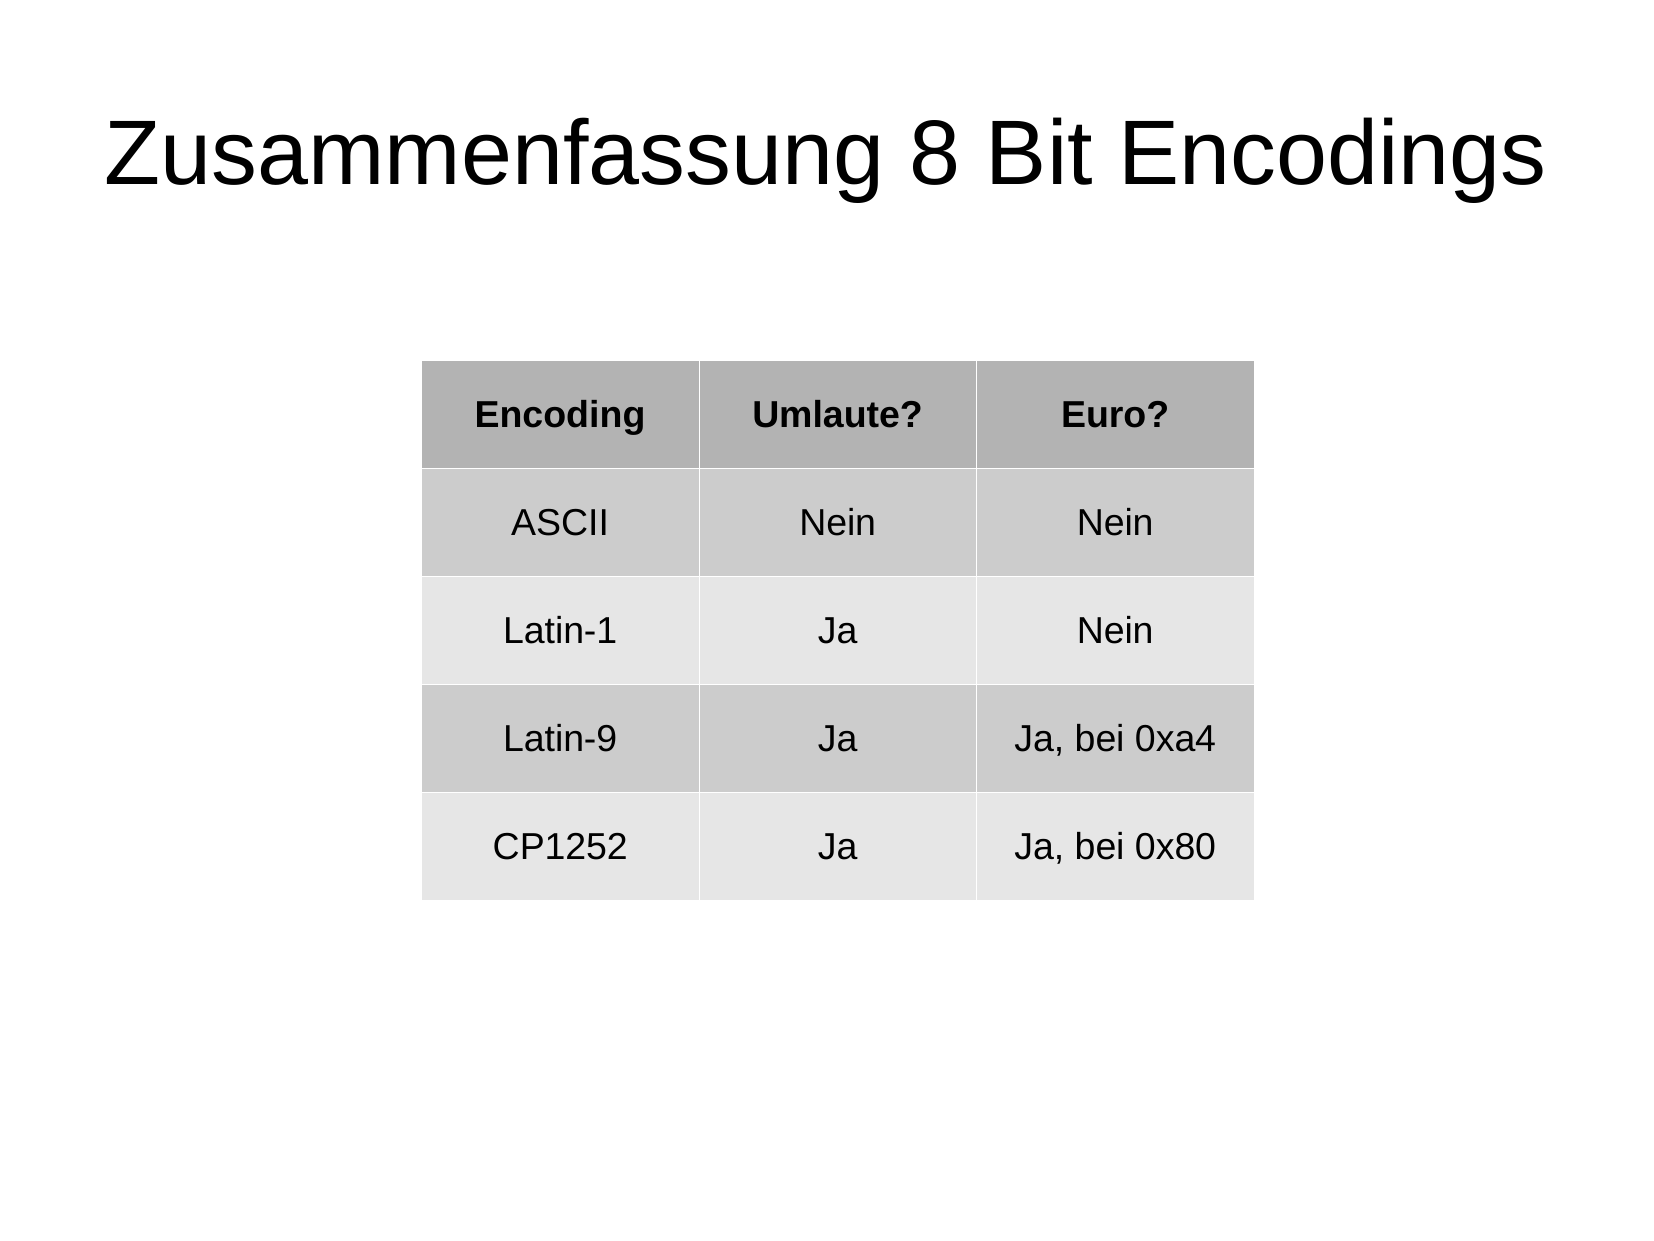

# Zusammenfassung 8 Bit Encodings
| Encoding | Umlaute? | Euro? |
| --- | --- | --- |
| ASCII | Nein | Nein |
| Latin-1 | Ja | Nein |
| Latin-9 | Ja | Ja, bei 0xa4 |
| CP1252 | Ja | Ja, bei 0x80 |